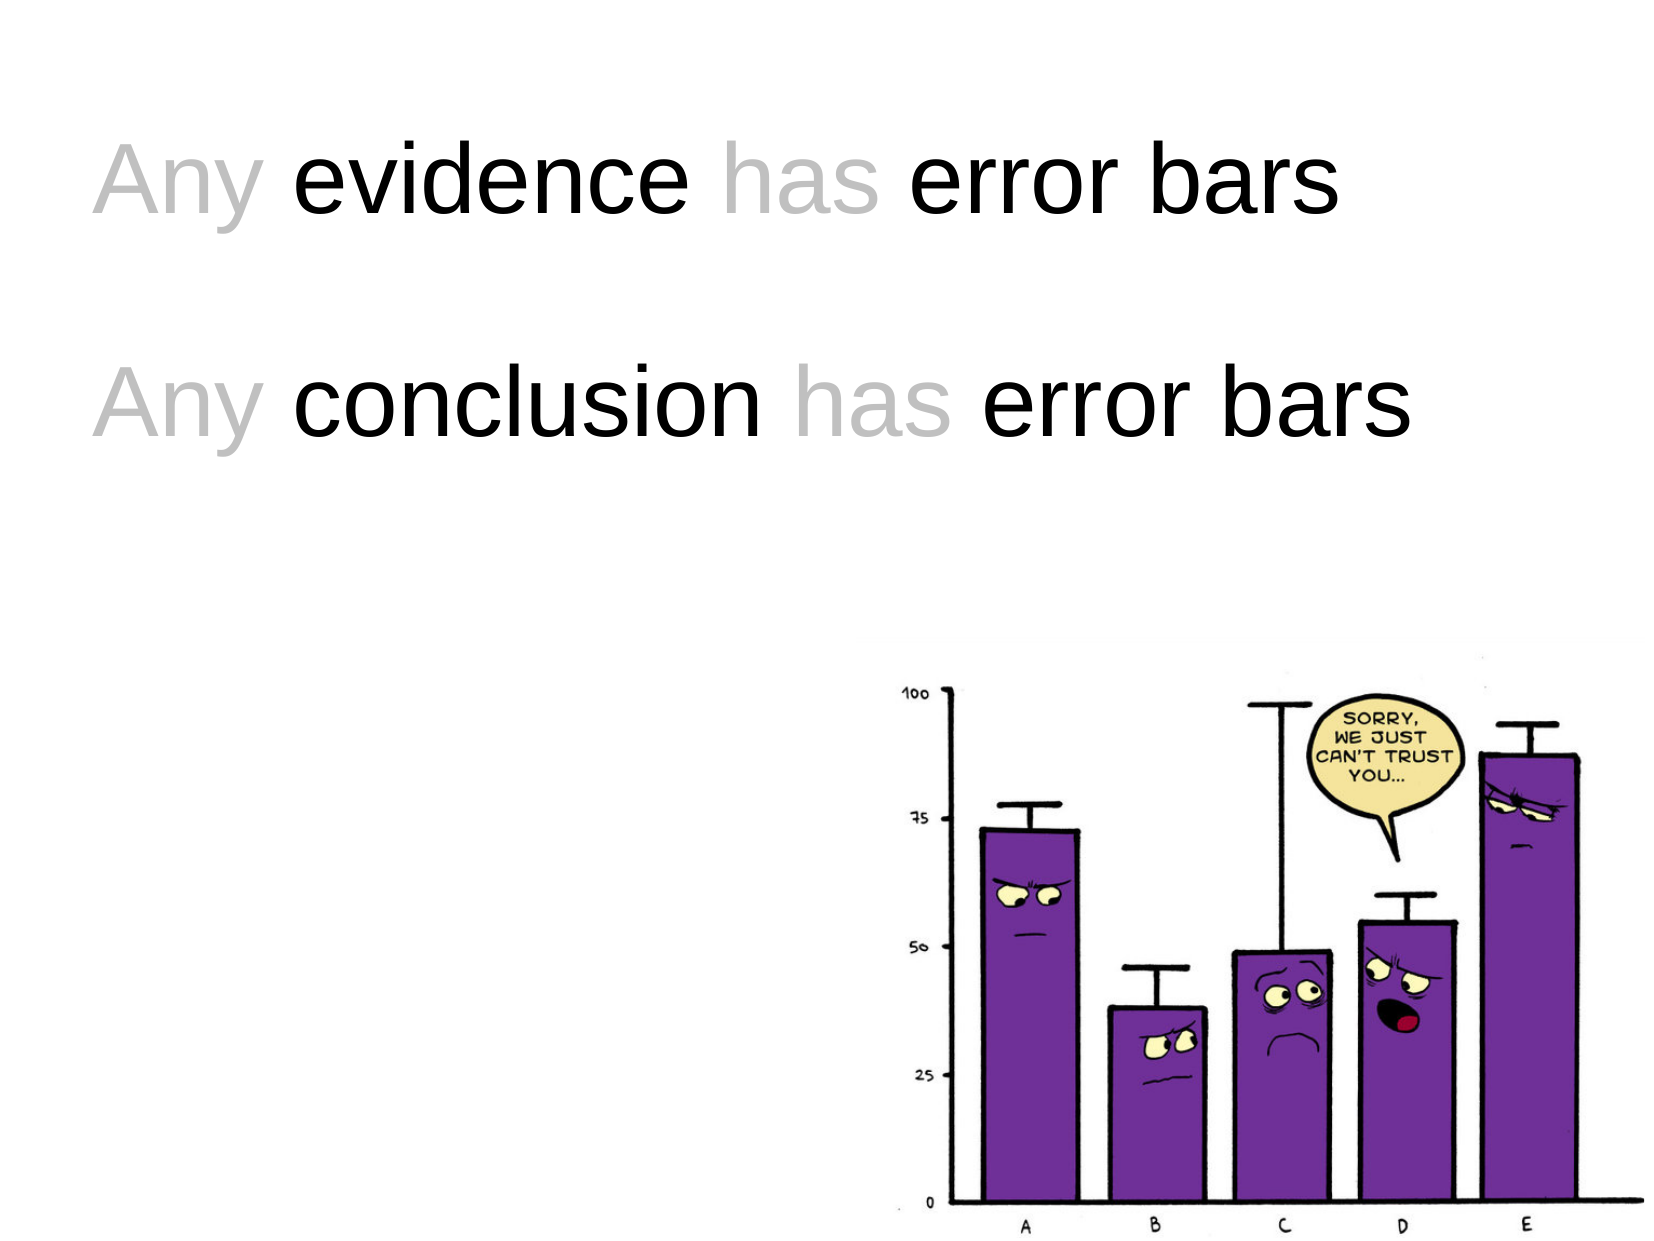

Any evidence has error bars
Any conclusion has error bars